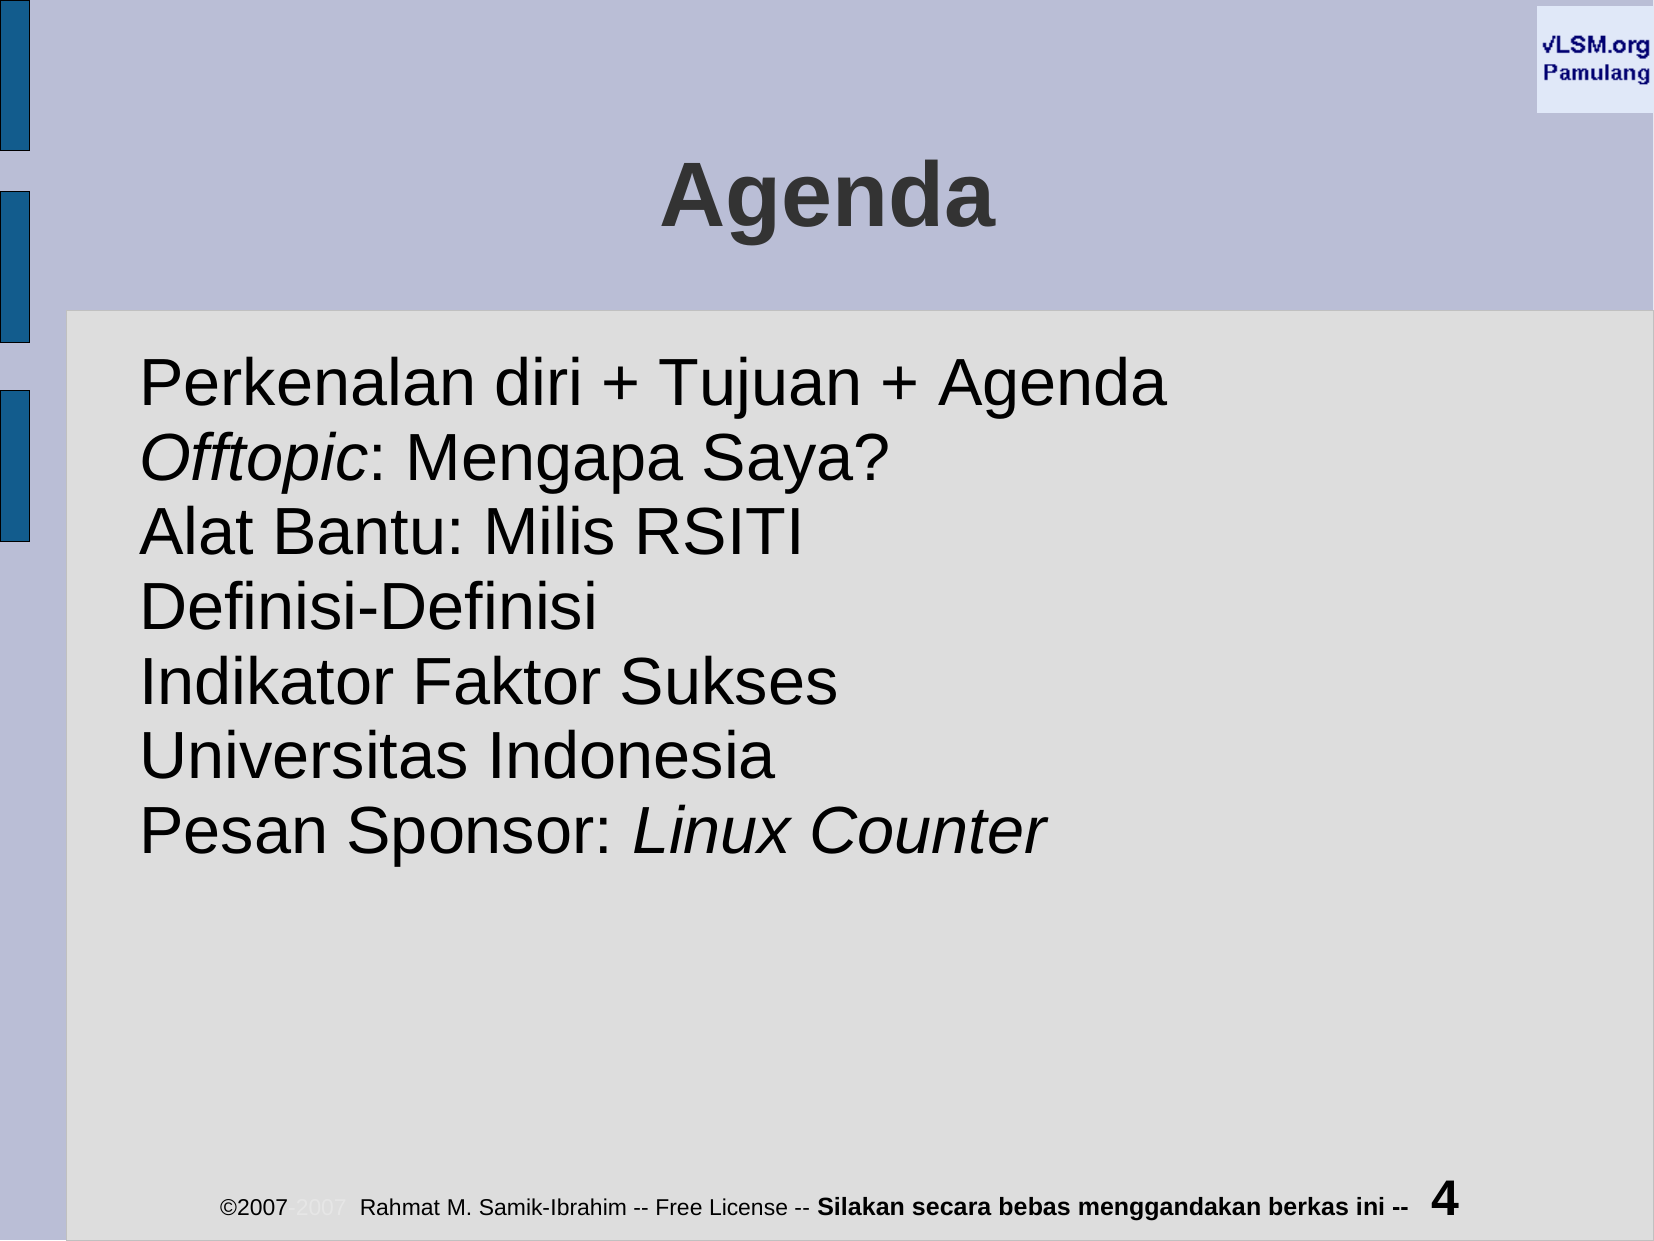

# Agenda
Perkenalan diri + Tujuan + Agenda
Offtopic: Mengapa Saya?
Alat Bantu: Milis RSITI
Definisi-Definisi
Indikator Faktor Sukses
Universitas Indonesia
Pesan Sponsor: Linux Counter